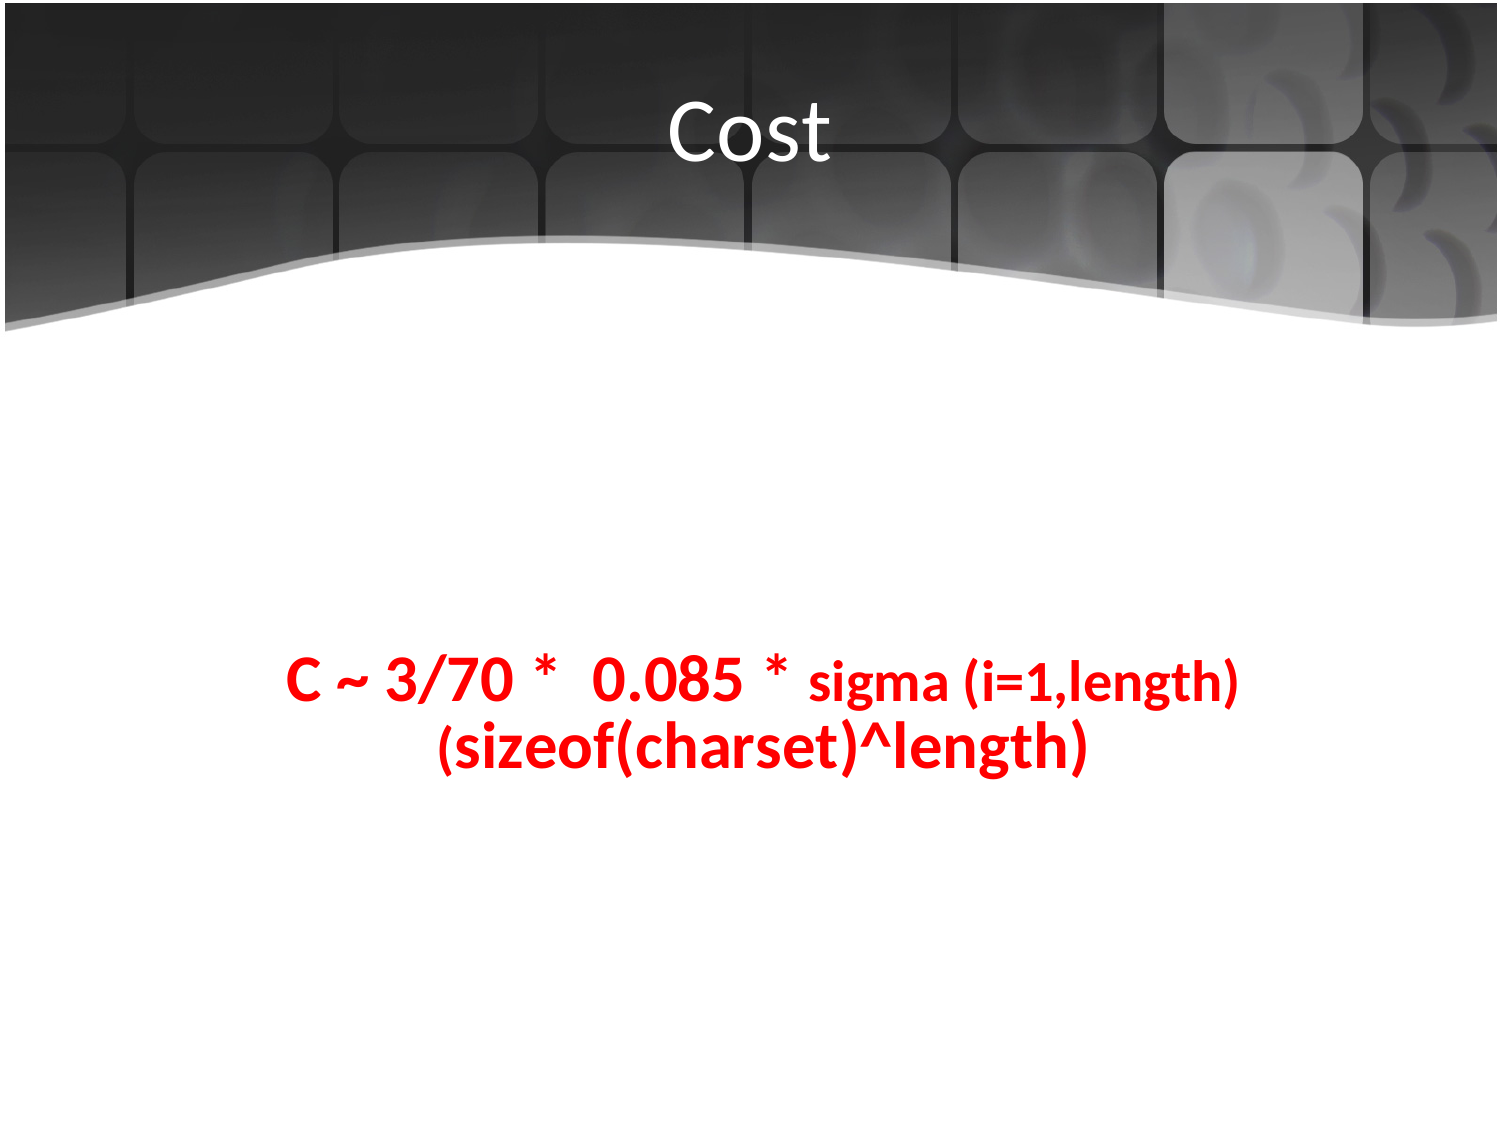

Cost
C ~ 3/70 * 0.085 * sigma (i=1,length)(sizeof(charset)^length)
#